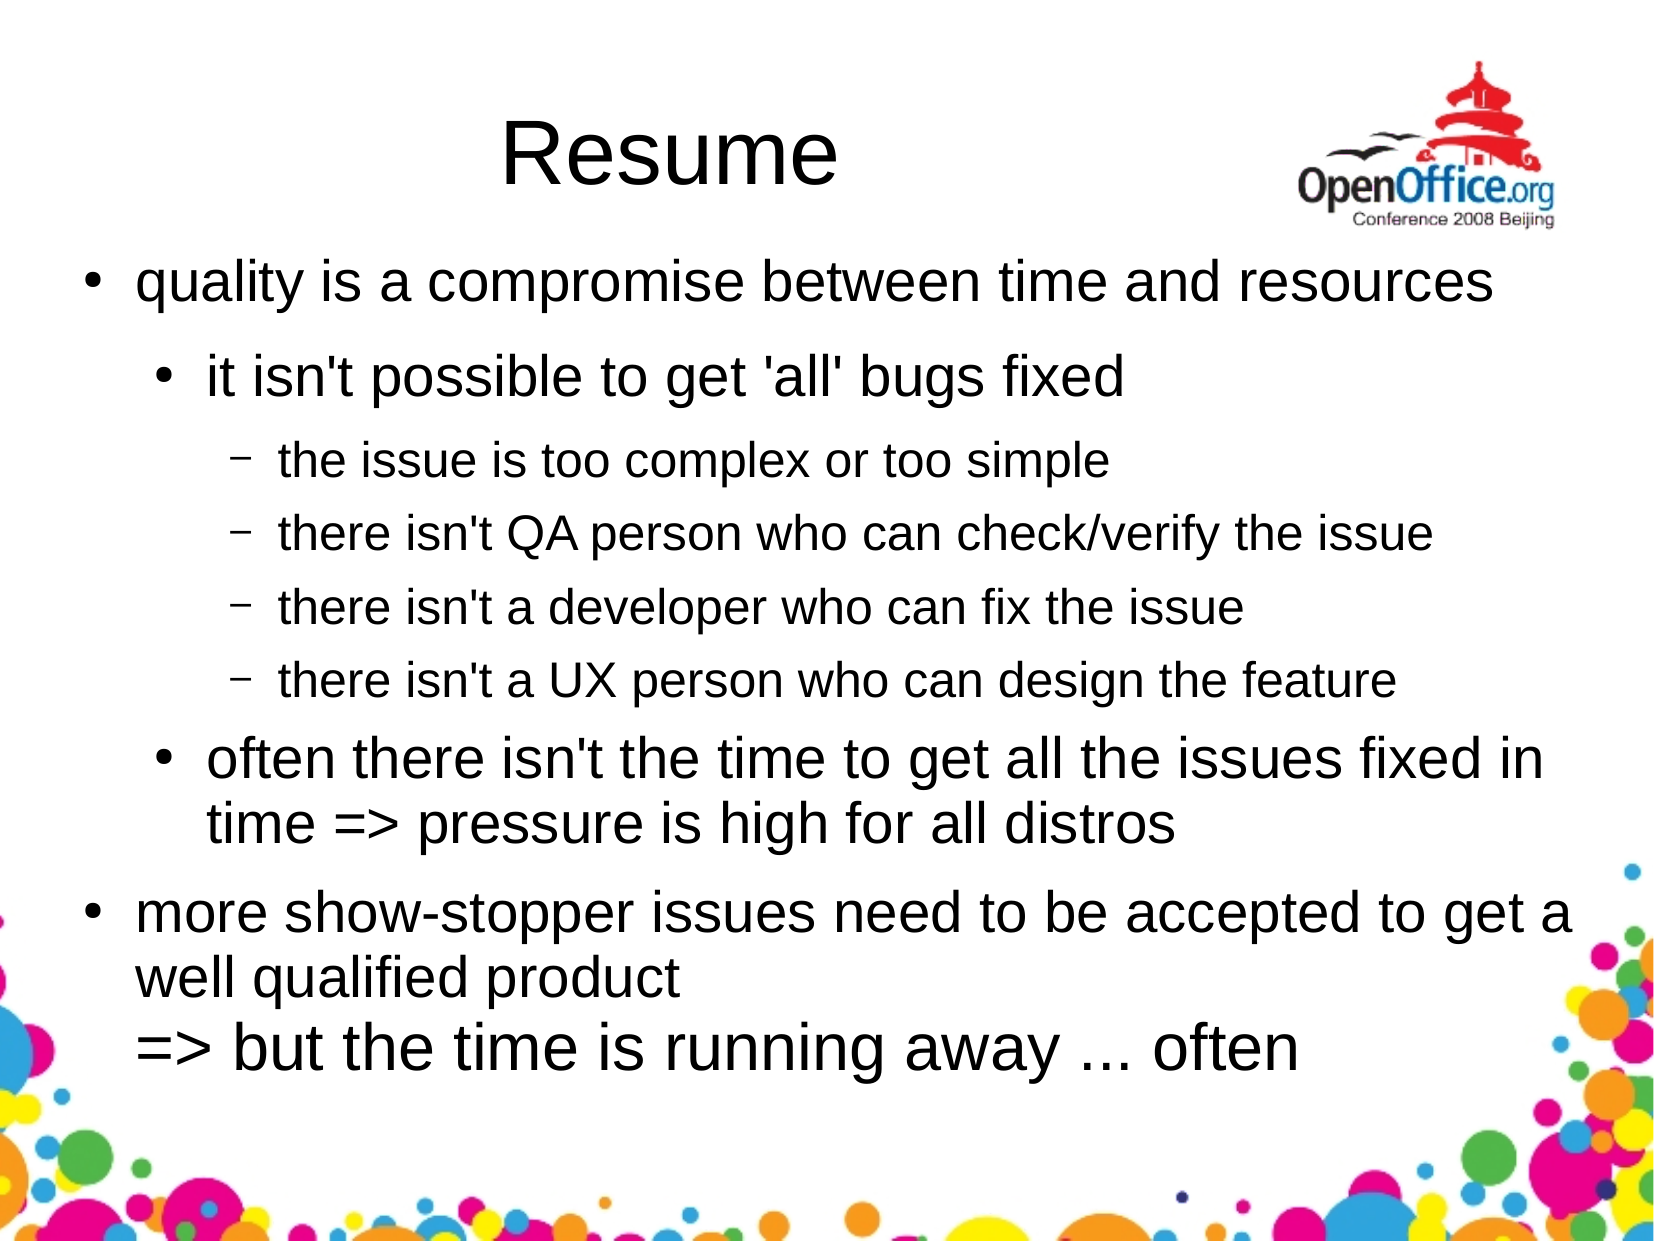

# Resume
quality is a compromise between time and resources
it isn't possible to get 'all' bugs fixed
the issue is too complex or too simple
there isn't QA person who can check/verify the issue
there isn't a developer who can fix the issue
there isn't a UX person who can design the feature
often there isn't the time to get all the issues fixed in time => pressure is high for all distros
more show-stopper issues need to be accepted to get a well qualified product
=> but the time is running away ... often